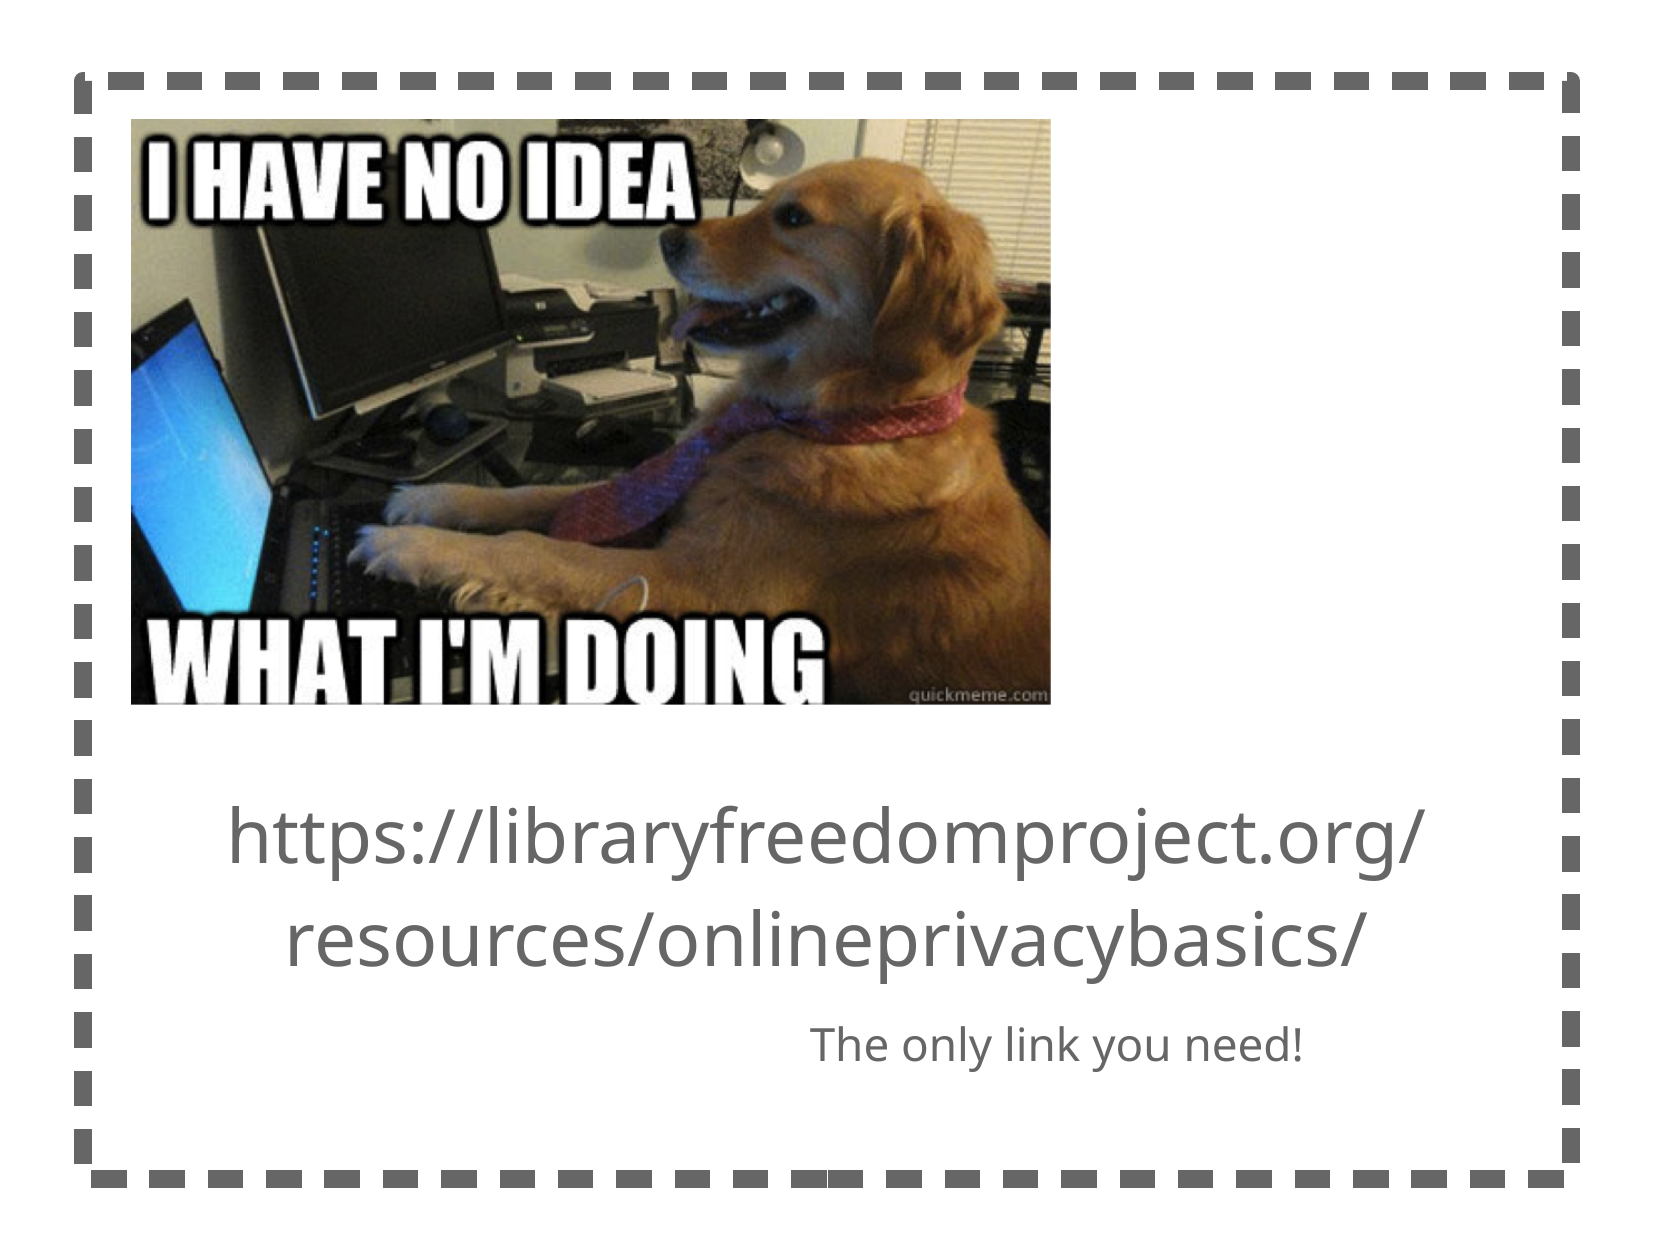

# https://libraryfreedomproject.org/
resources/onlineprivacybasics/
The only link you need!